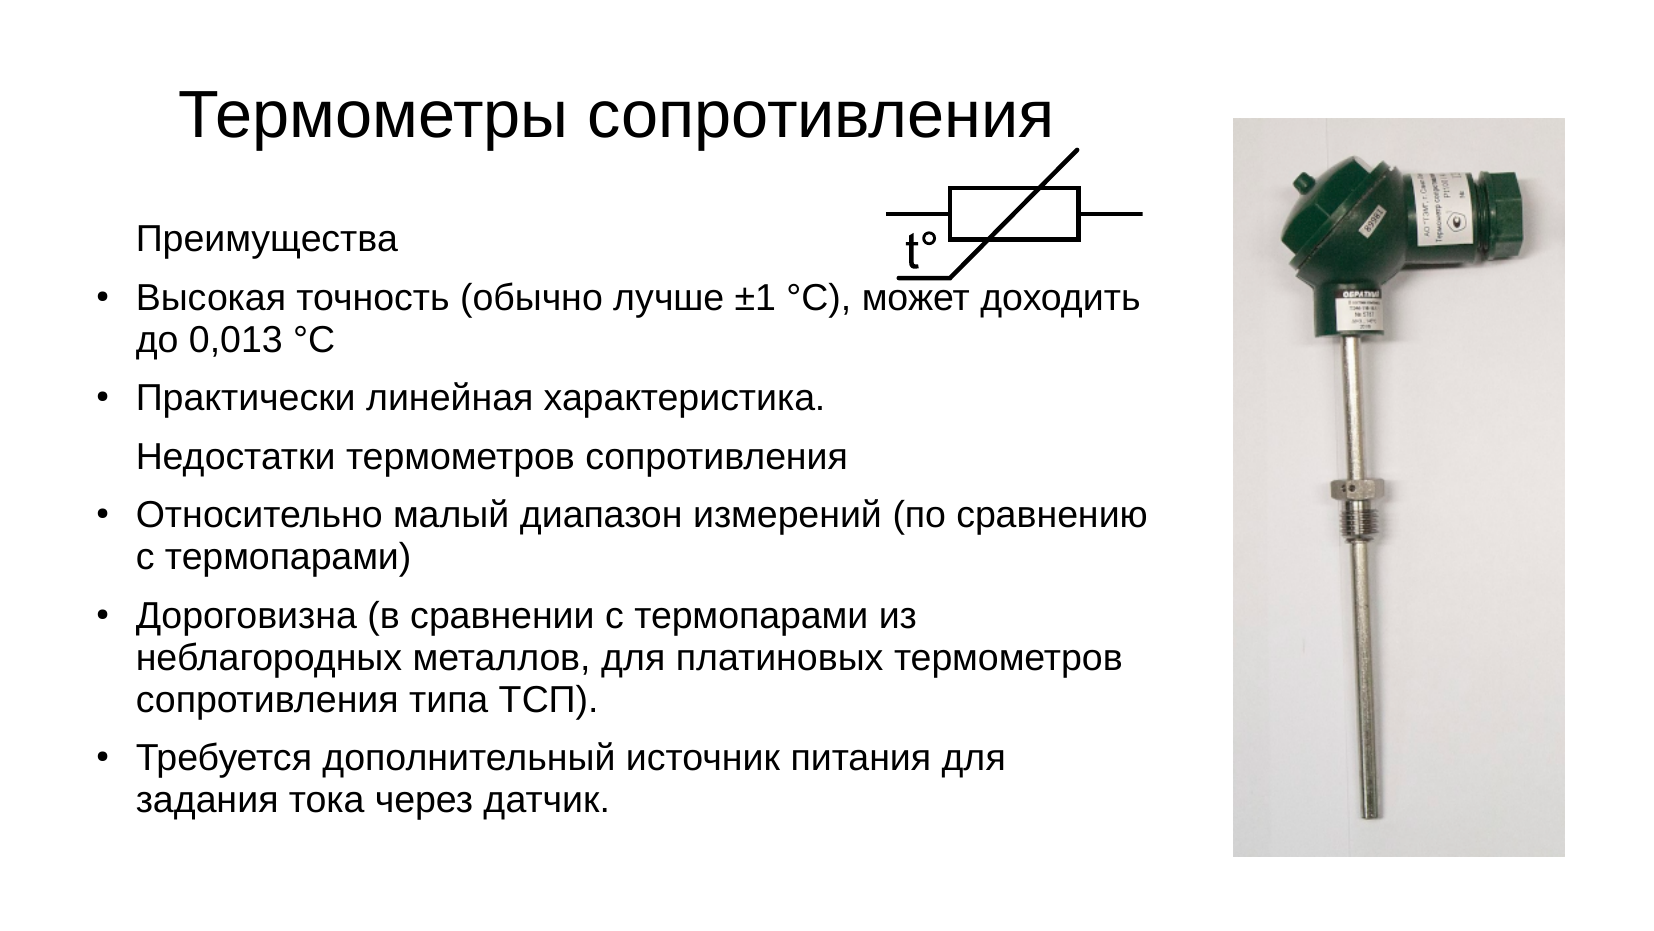

# Термометры сопротивления
Преимущества
Высокая точность (обычно лучше ±1 °C), может доходить до 0,013 °C
Практически линейная характеристика.
Недостатки термометров сопротивления
Относительно малый диапазон измерений (по сравнению с термопарами)
Дороговизна (в сравнении с термопарами из неблагородных металлов, для платиновых термометров сопротивления типа ТСП).
Требуется дополнительный источник питания для задания тока через датчик.